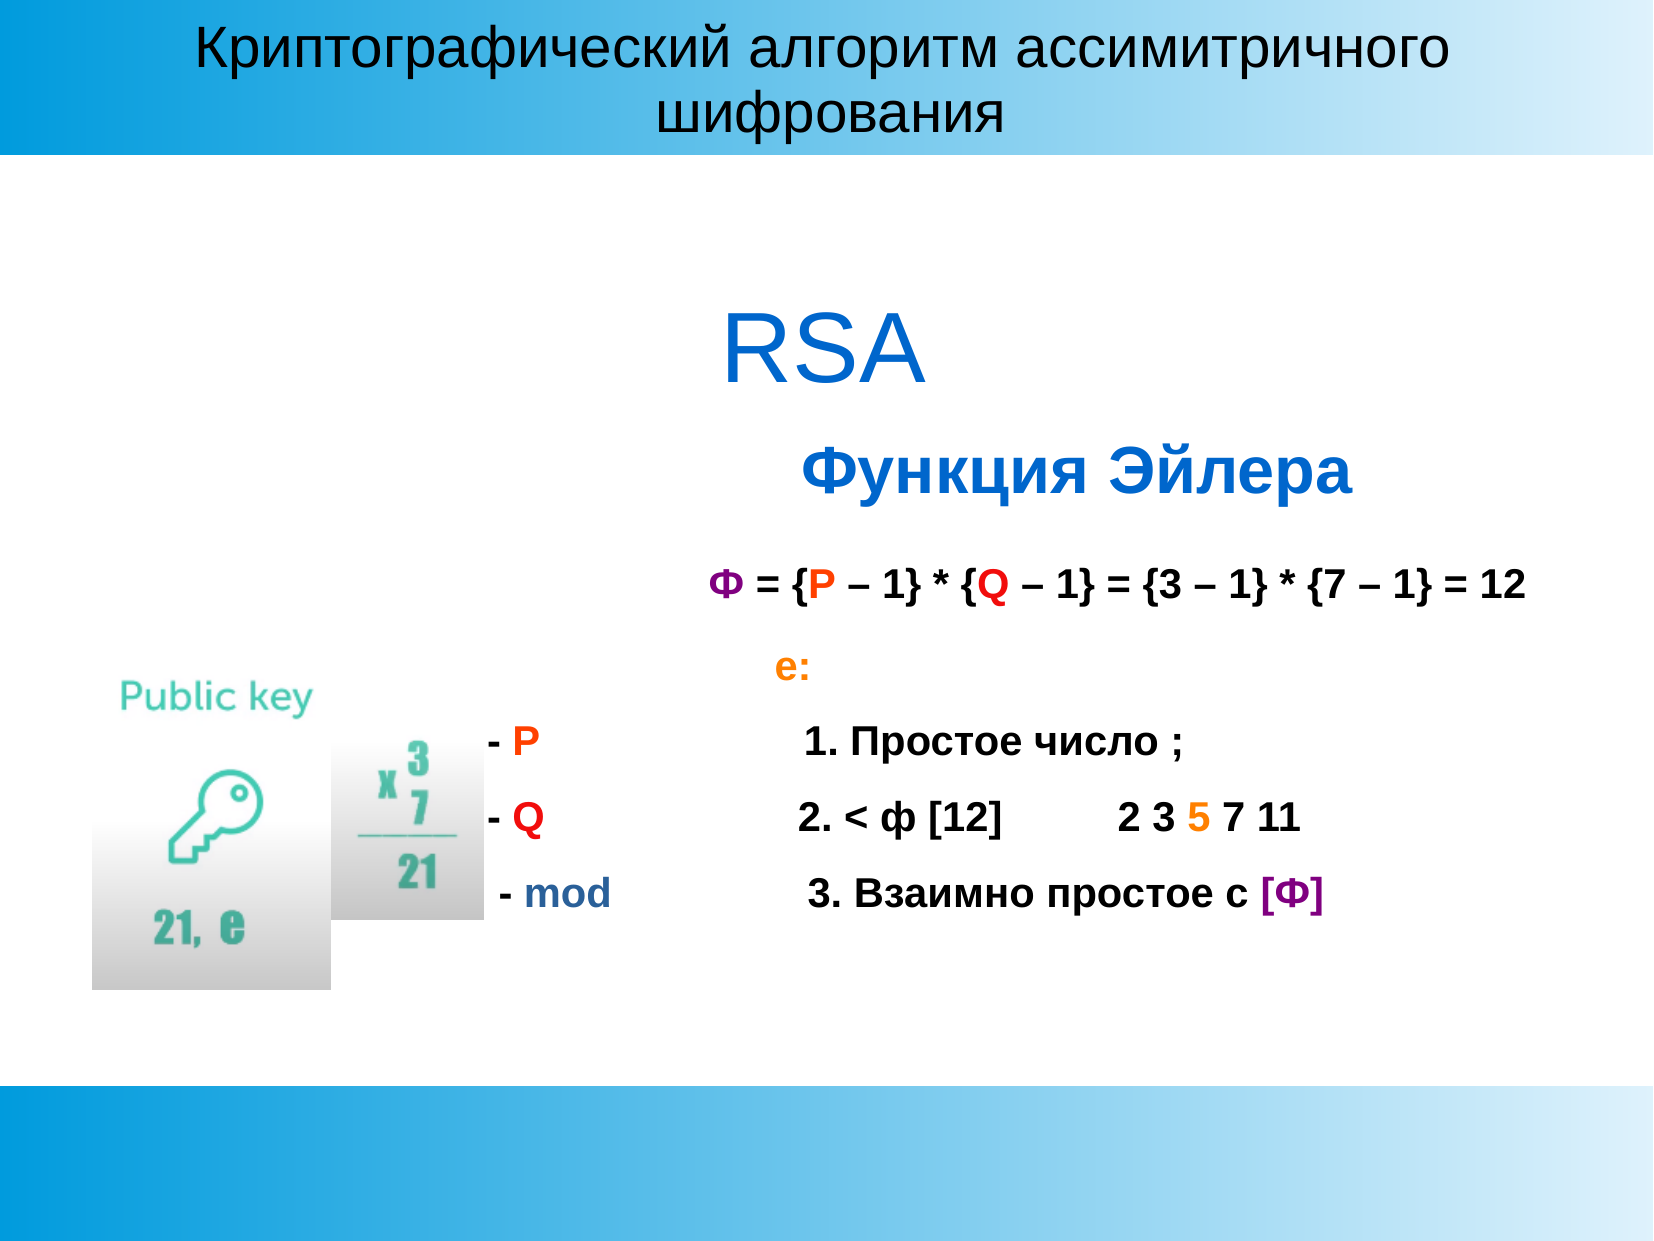

# Криптографический алгоритм ассимитричного шифрования
RSA
 Функция Эйлера
 Ф = {P – 1} * {Q – 1} = {3 – 1} * {7 – 1} = 12
 e:
 - P 1. Простое число ;
 - Q 2. < ф [12] 2 3 5 7 11
 - mod 3. Взаимно простое с [Ф]